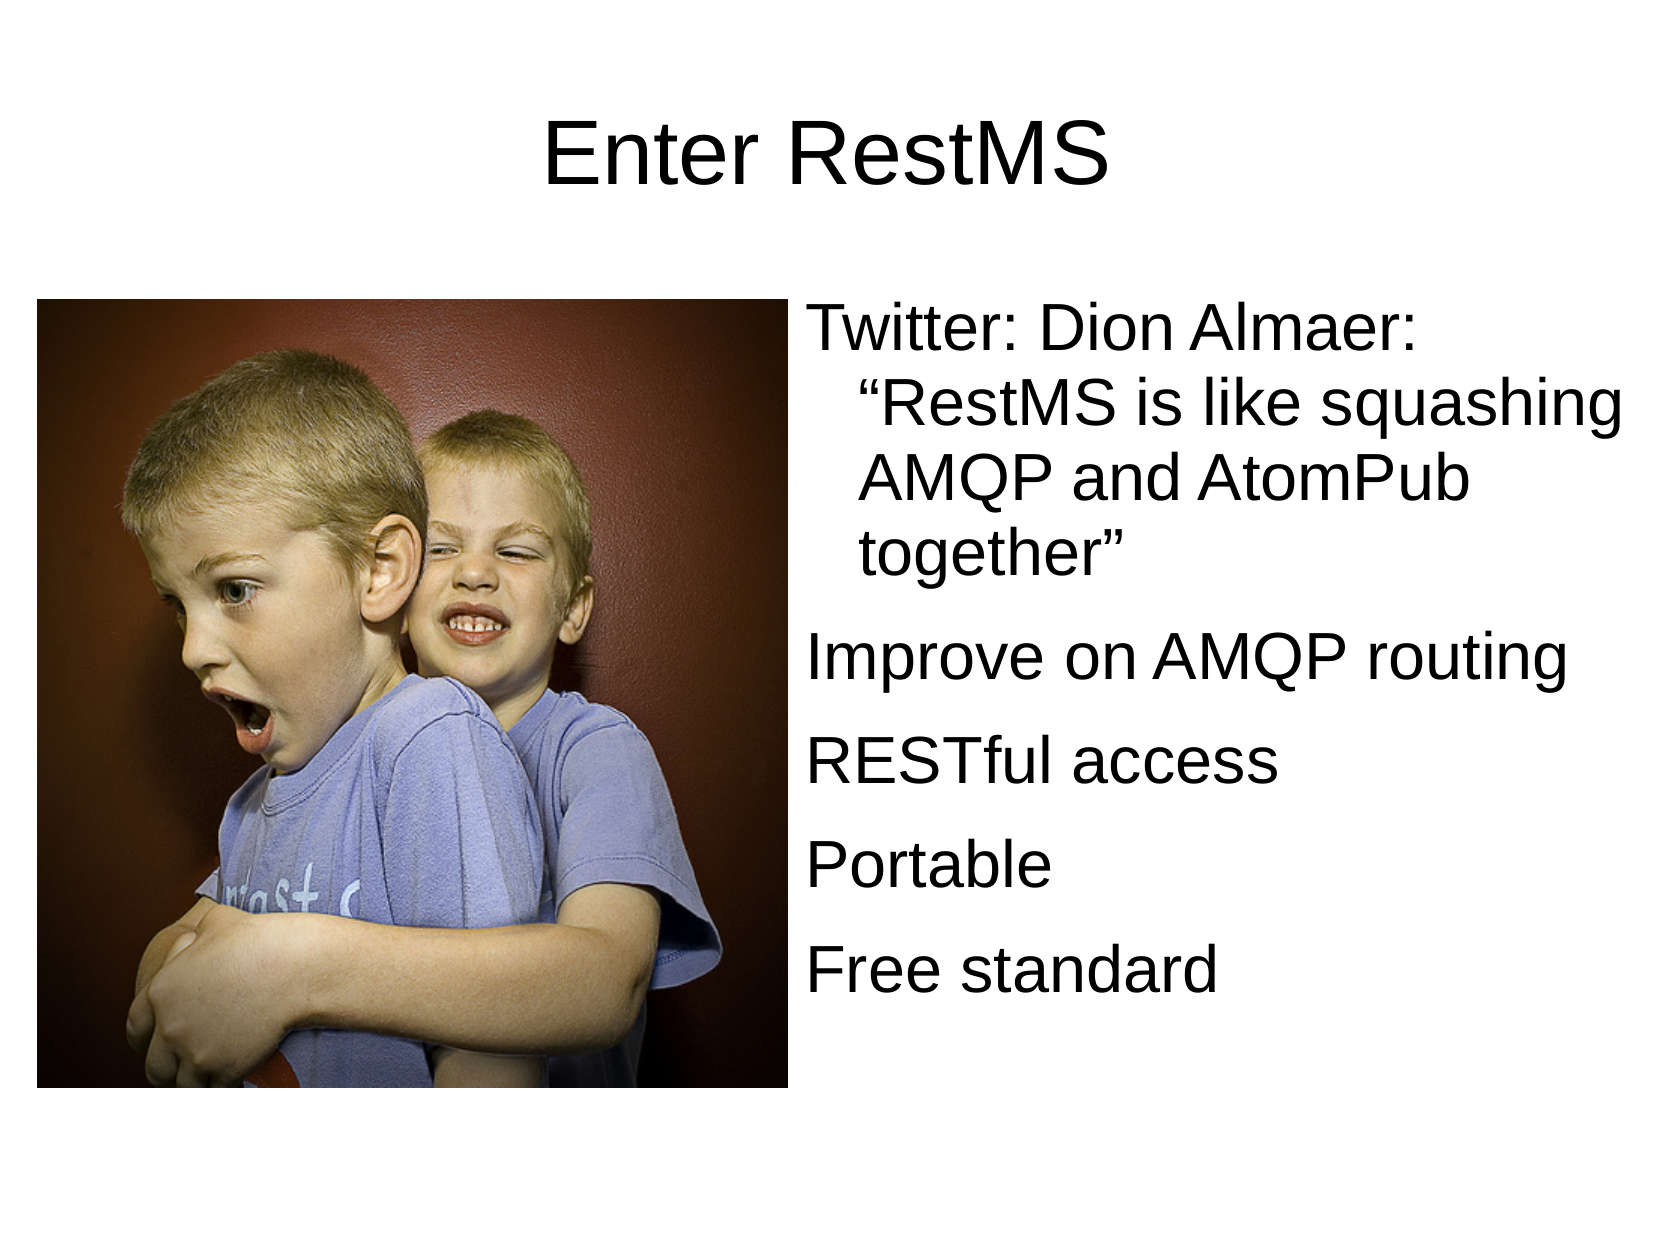

# Enter RestMS
Twitter: Dion Almaer: “RestMS is like squashing AMQP and AtomPub together”
Improve on AMQP routing
RESTful access
Portable
Free standard